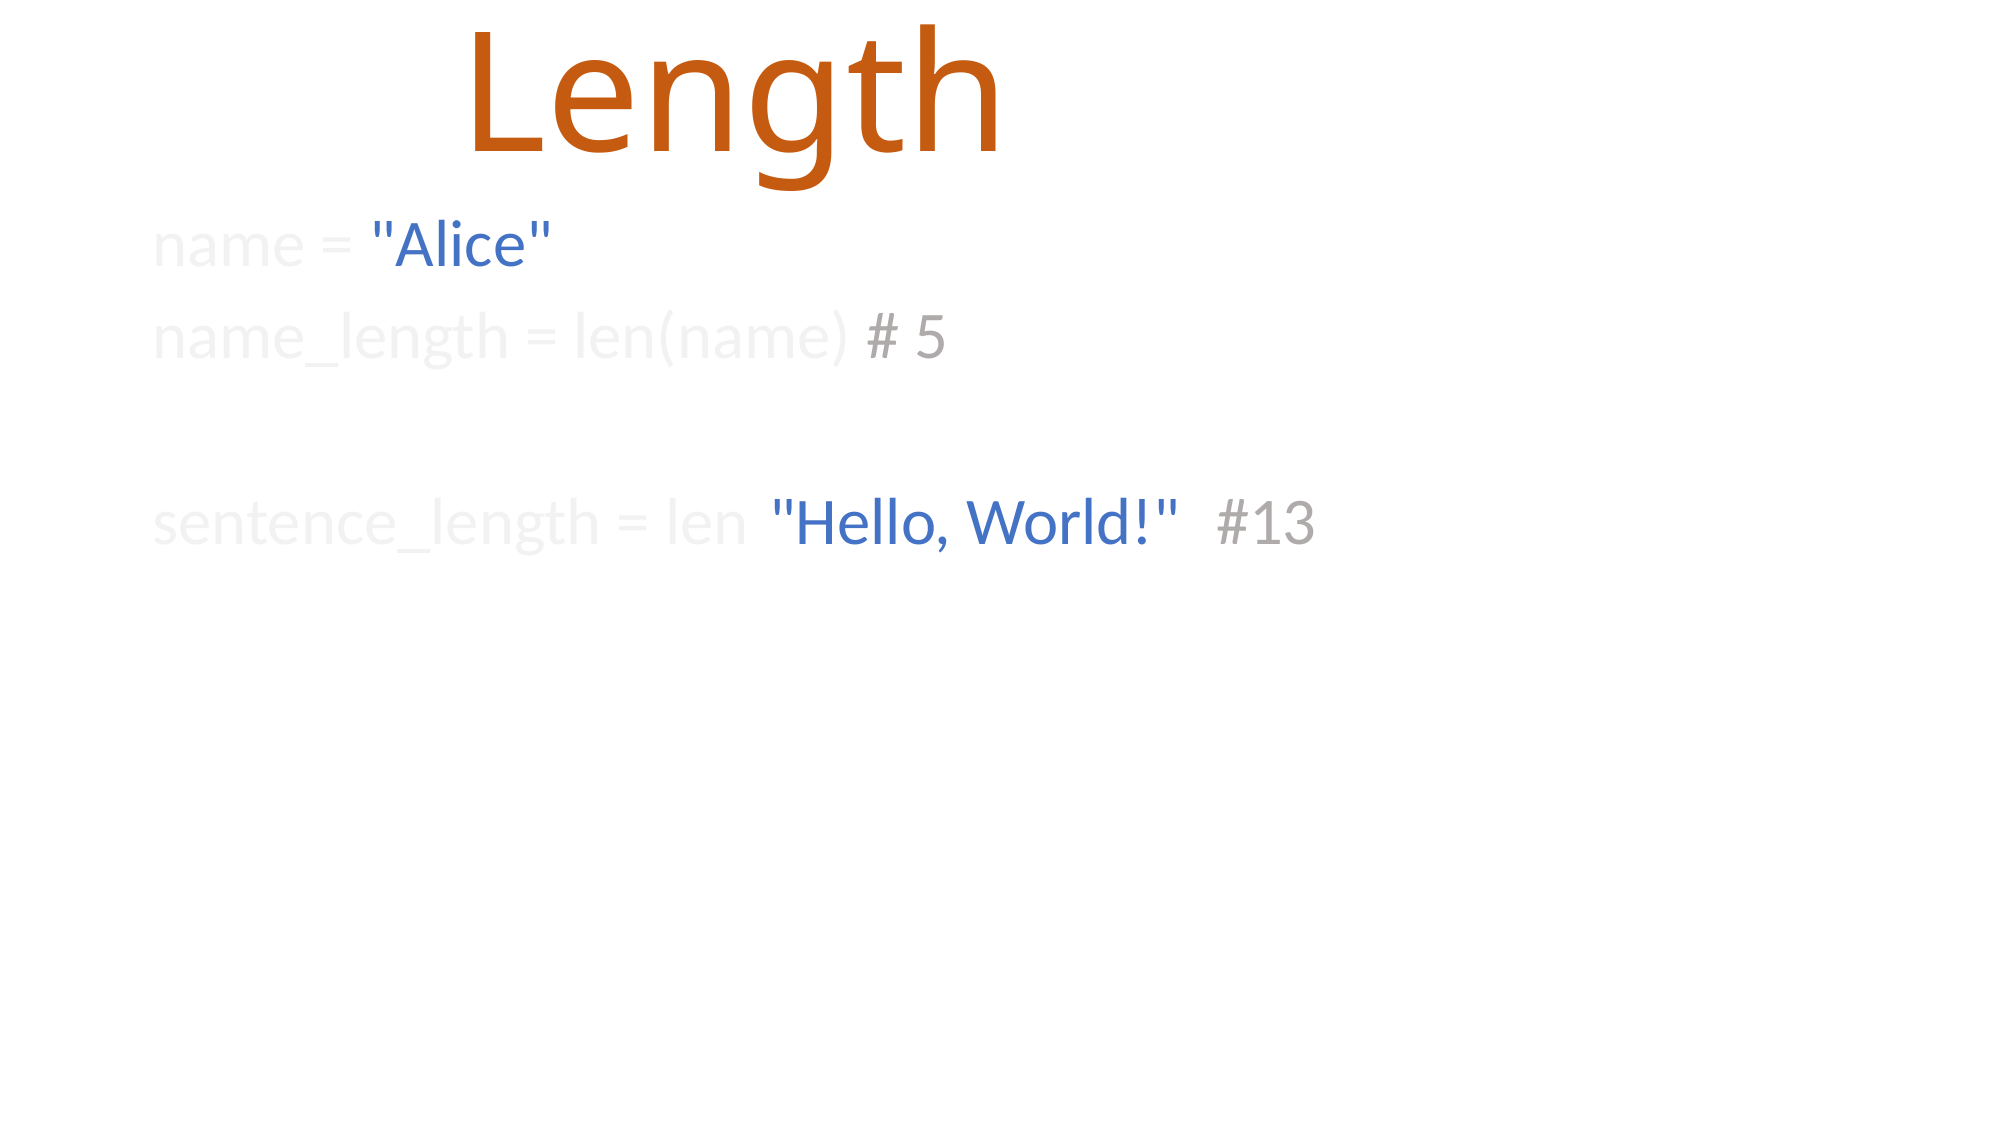

# Length
name = "Alice"
name_length = len(name) # 5
sentence_length = len("Hello, World!") #13